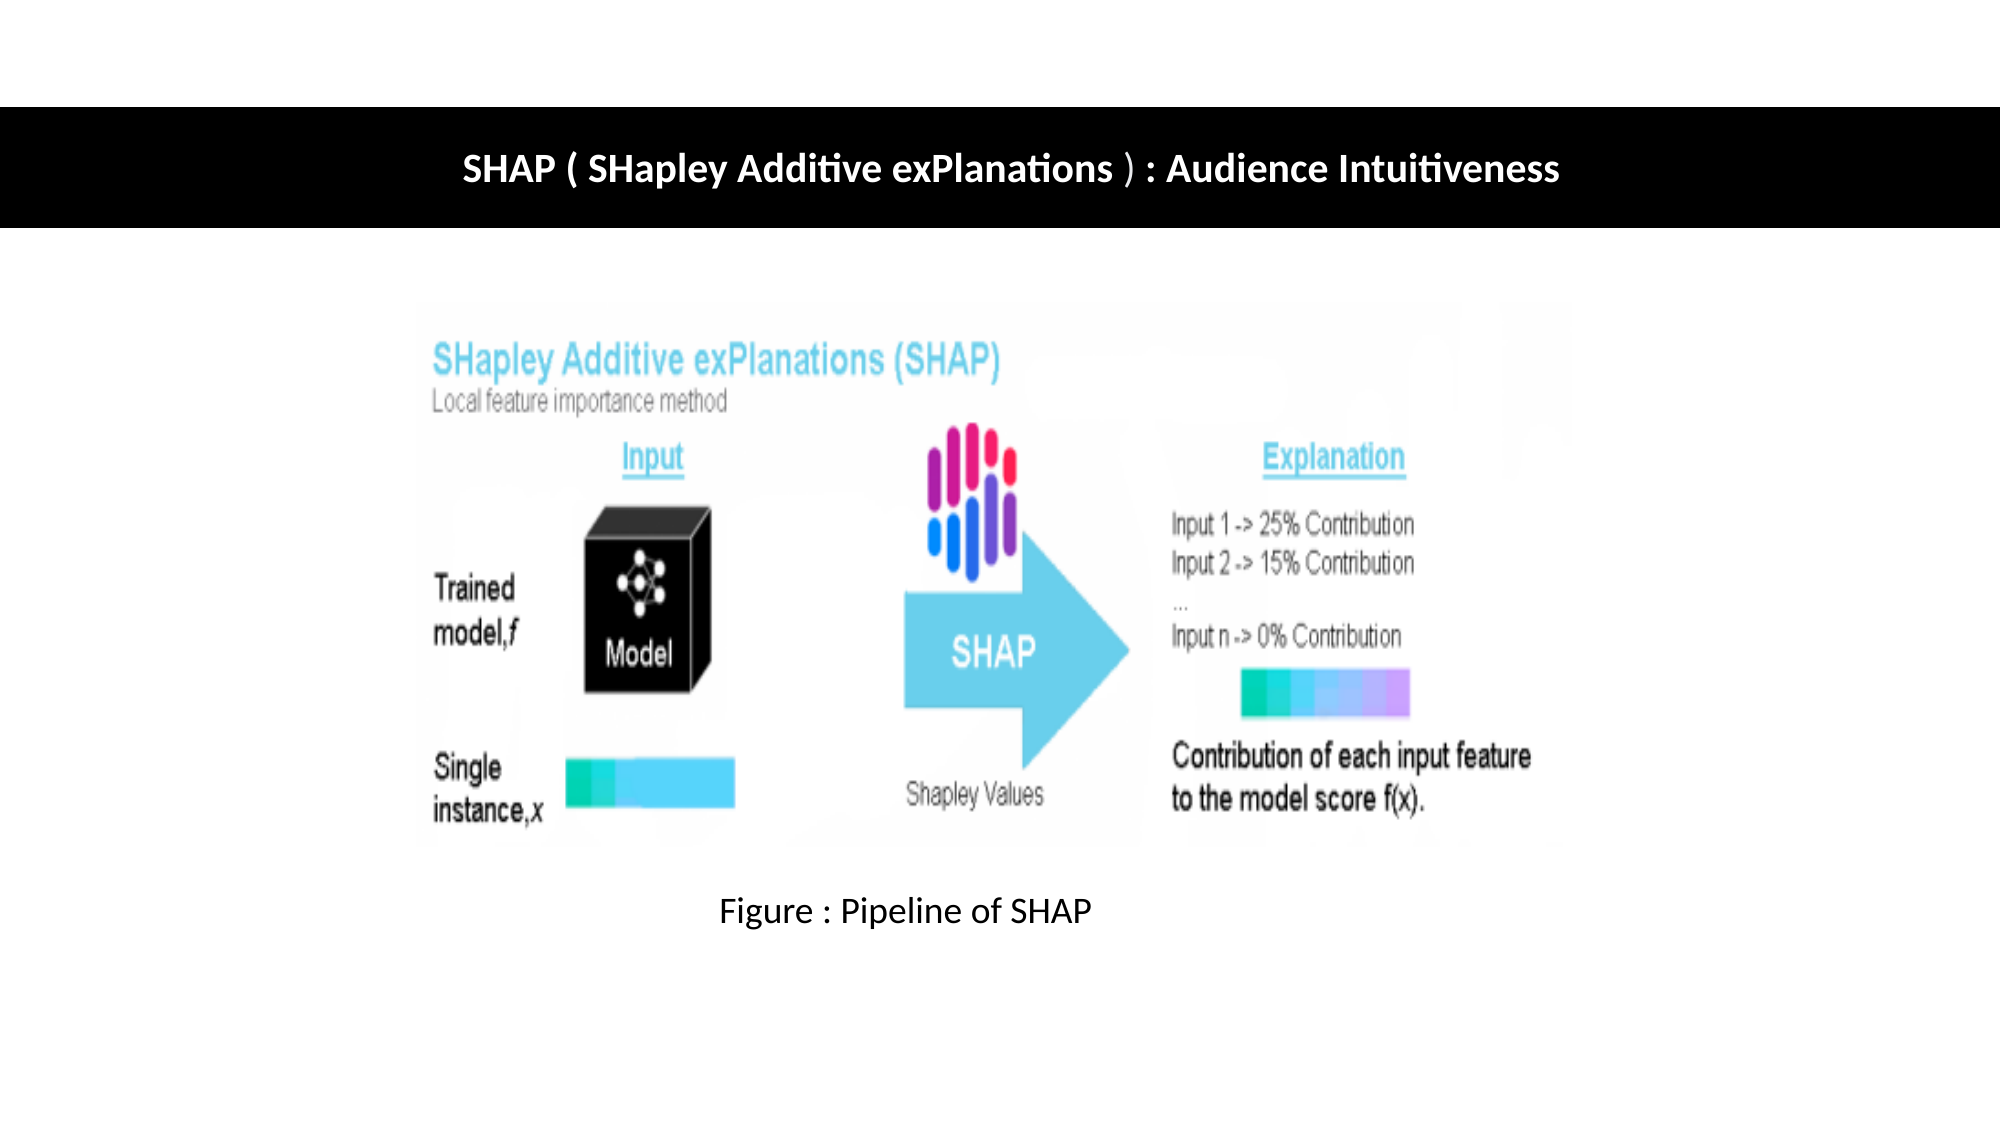

# SHAP ( SHapley Additive exPlanations ) : Audience Intuitiveness
Figure : Pipeline of SHAP